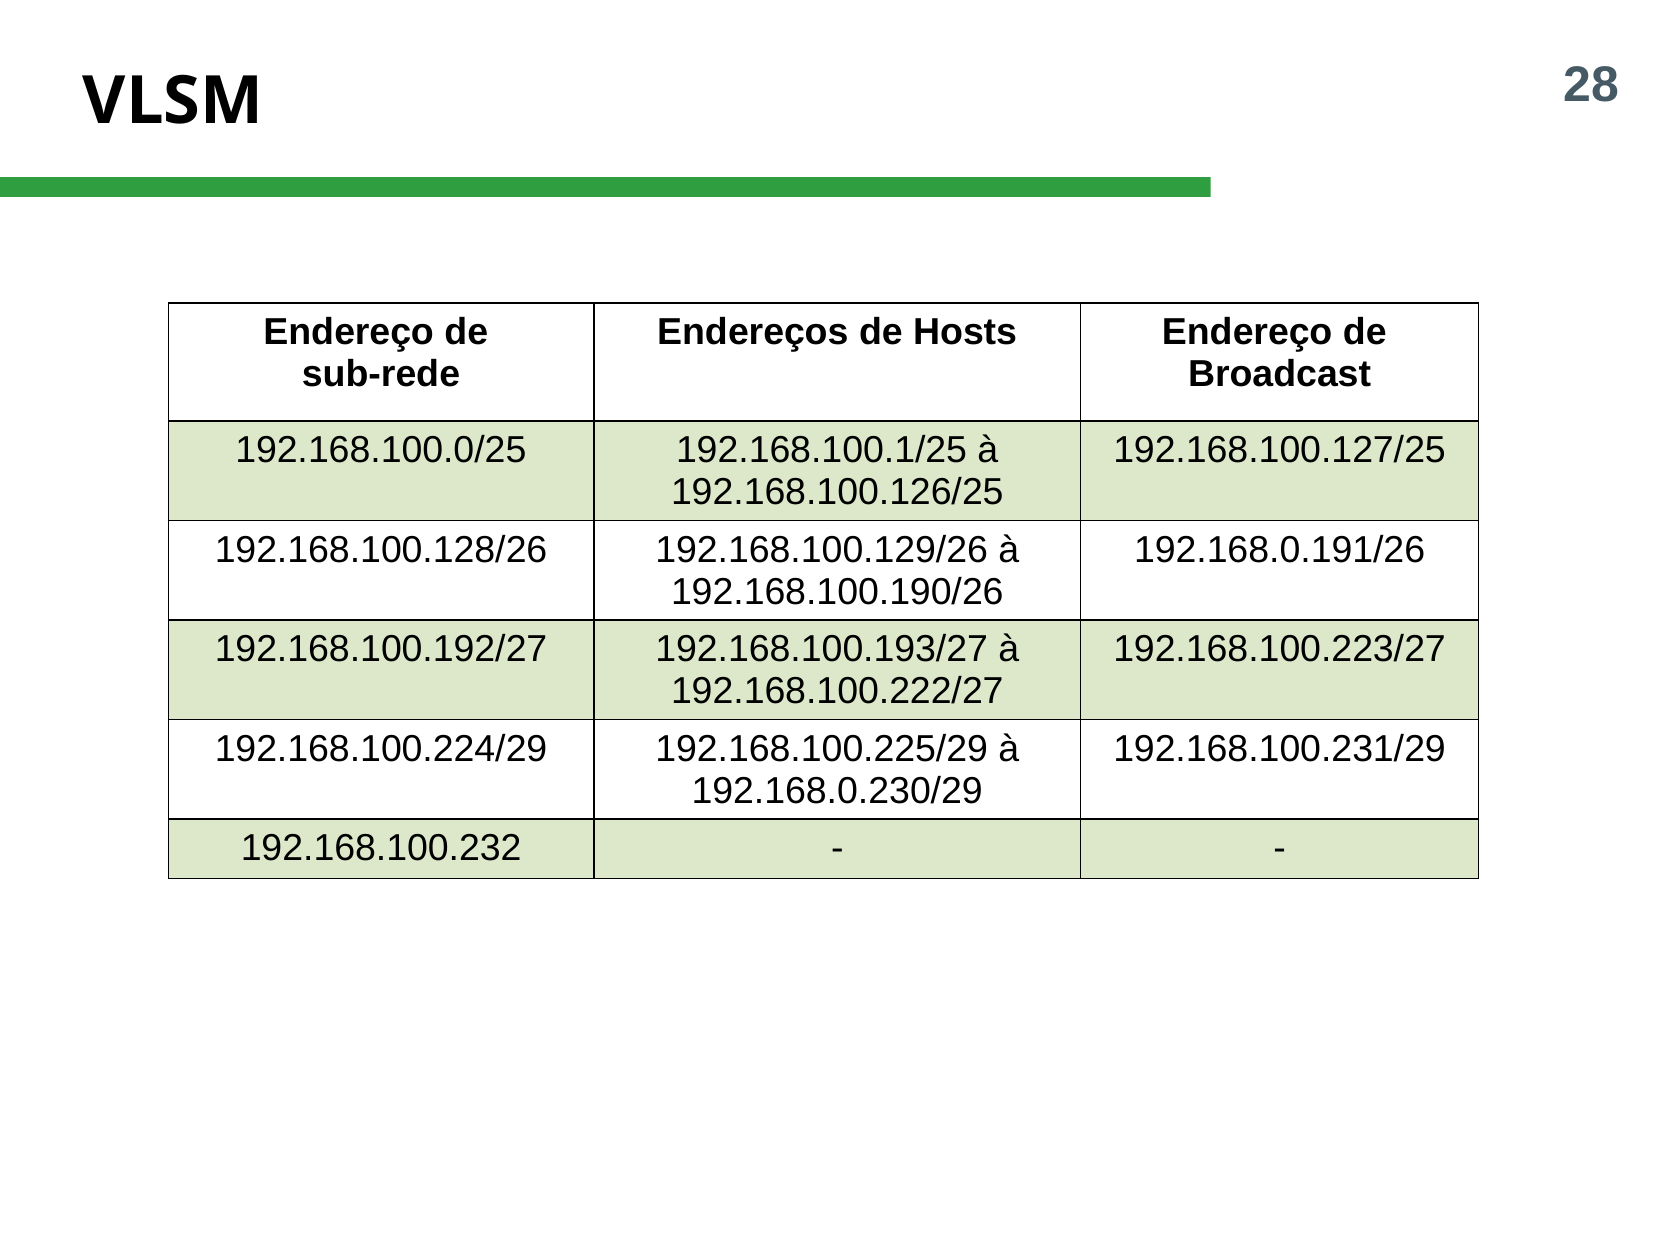

# VLSM
| Endereço de sub-rede | Endereços de Hosts | Endereço de Broadcast |
| --- | --- | --- |
| 192.168.100.0/25 | 192.168.100.1/25 à 192.168.100.126/25 | 192.168.100.127/25 |
| 192.168.100.128/26 | 192.168.100.129/26 à 192.168.100.190/26 | 192.168.0.191/26 |
| 192.168.100.192/27 | 192.168.100.193/27 à 192.168.100.222/27 | 192.168.100.223/27 |
| 192.168.100.224/29 | 192.168.100.225/29 à 192.168.0.230/29 | 192.168.100.231/29 |
| 192.168.100.232 | - | - |